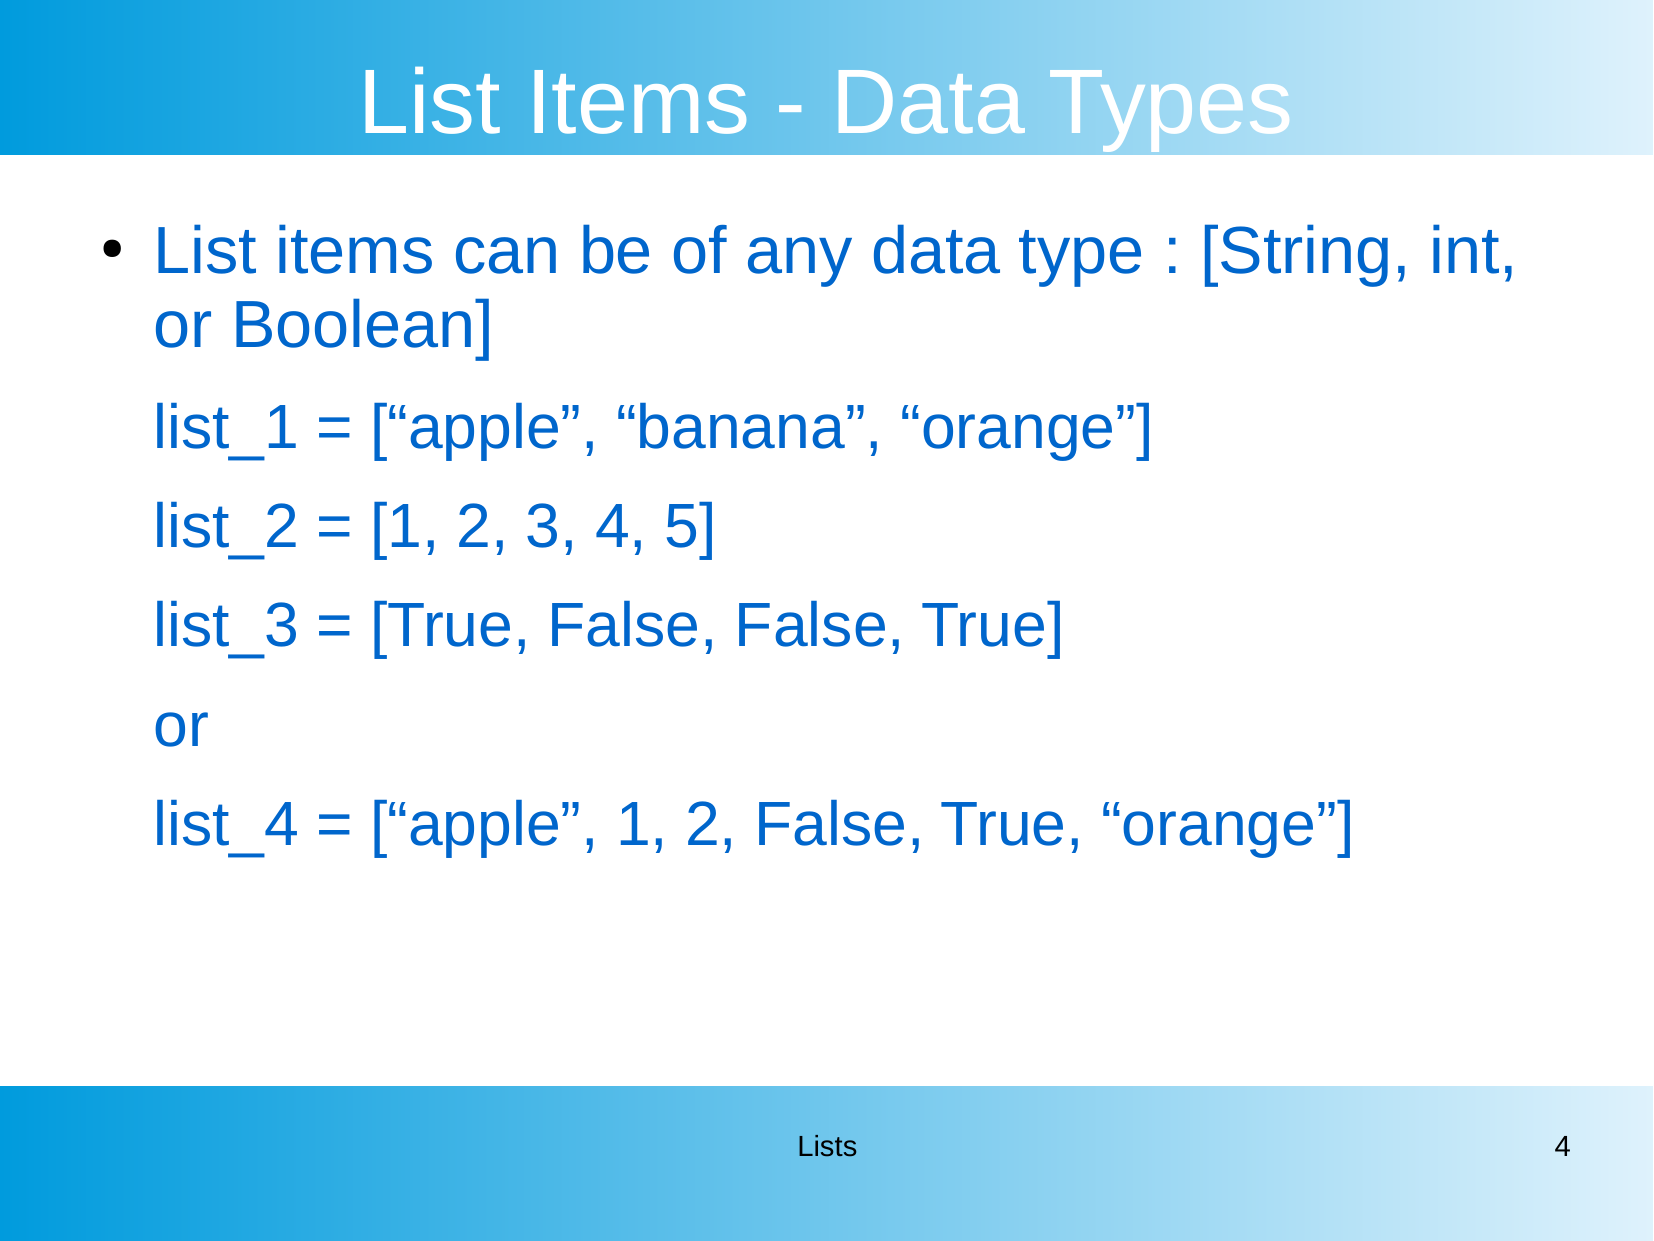

# List Items - Data Types
List items can be of any data type : [String, int, or Boolean]
list_1 = [“apple”, “banana”, “orange”]
list_2 = [1, 2, 3, 4, 5]
list_3 = [True, False, False, True]
or
list_4 = [“apple”, 1, 2, False, True, “orange”]
Lists
4